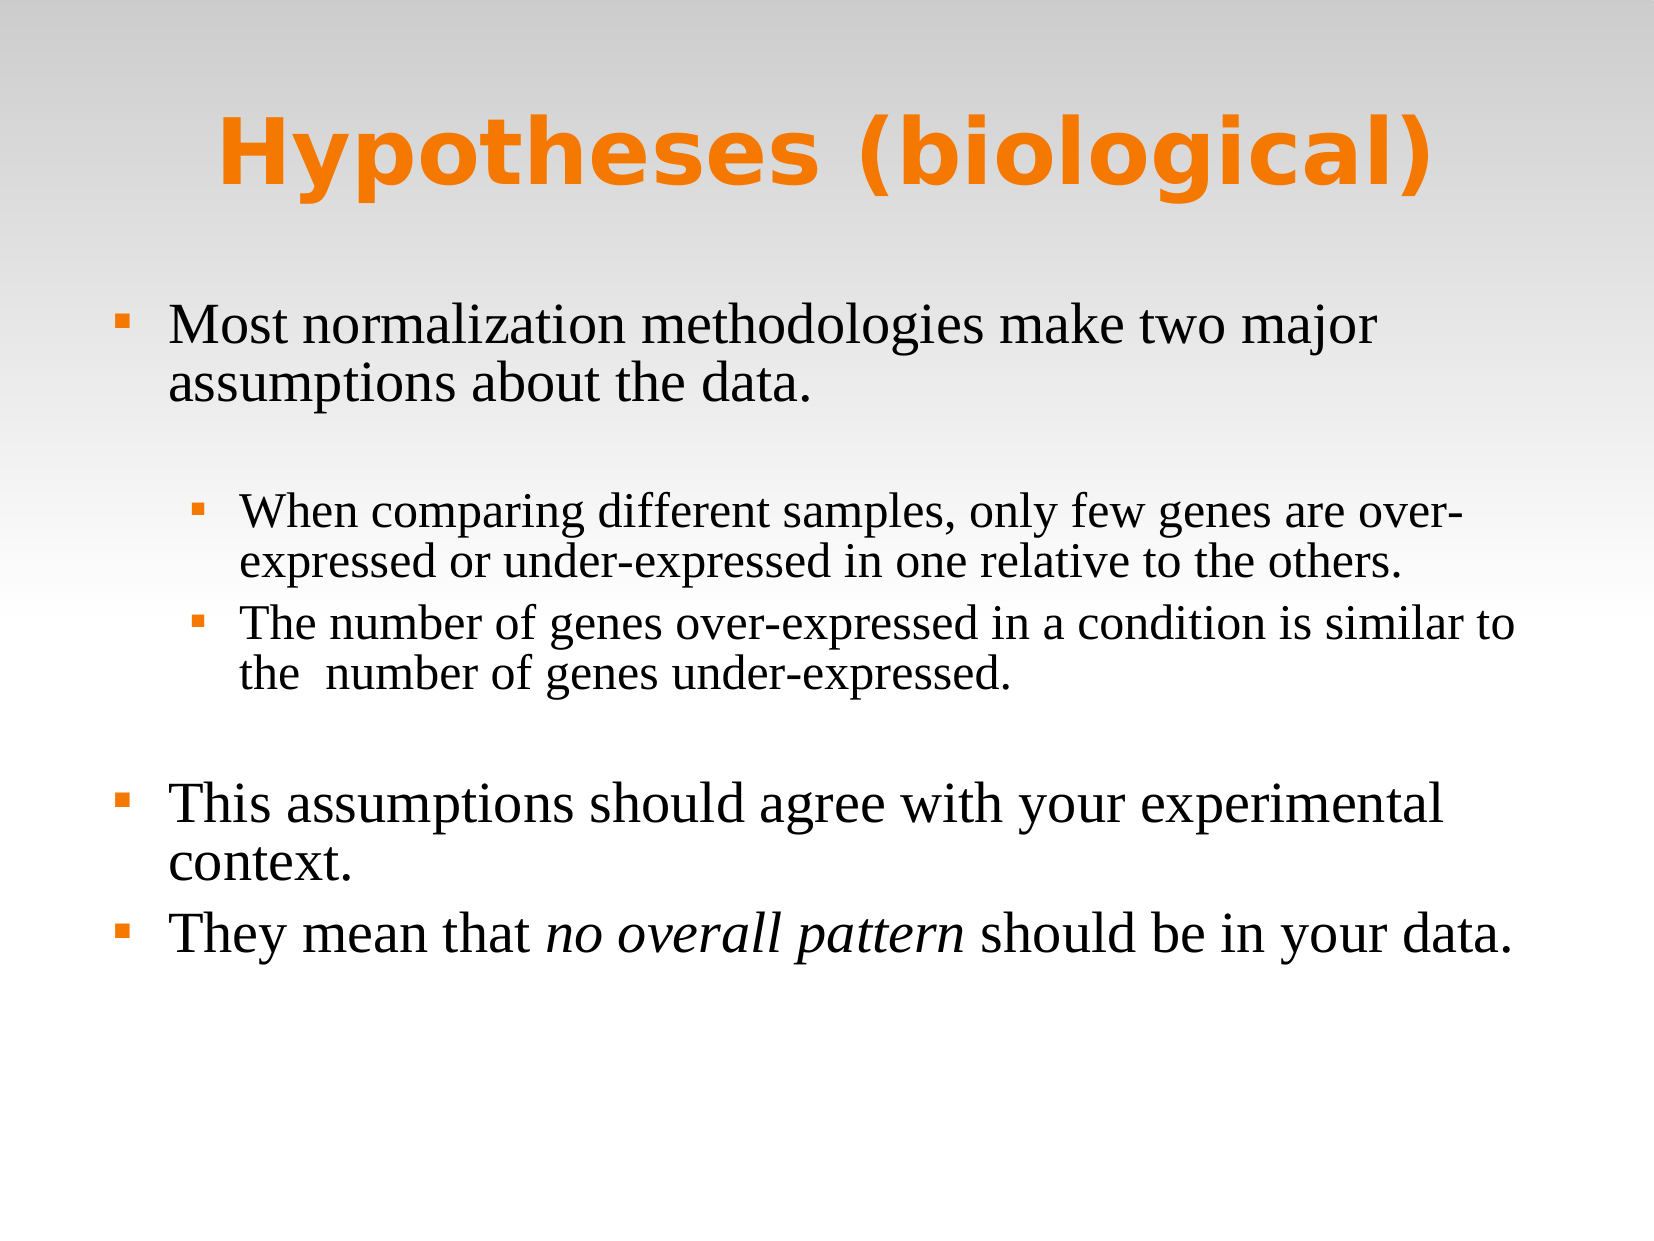

# Hypotheses (biological)
Most normalization methodologies make two major assumptions about the data.
When comparing different samples, only few genes are over-expressed or under-expressed in one relative to the others.
The number of genes over-expressed in a condition is similar to the number of genes under-expressed.
This assumptions should agree with your experimental context.
They mean that no overall pattern should be in your data.